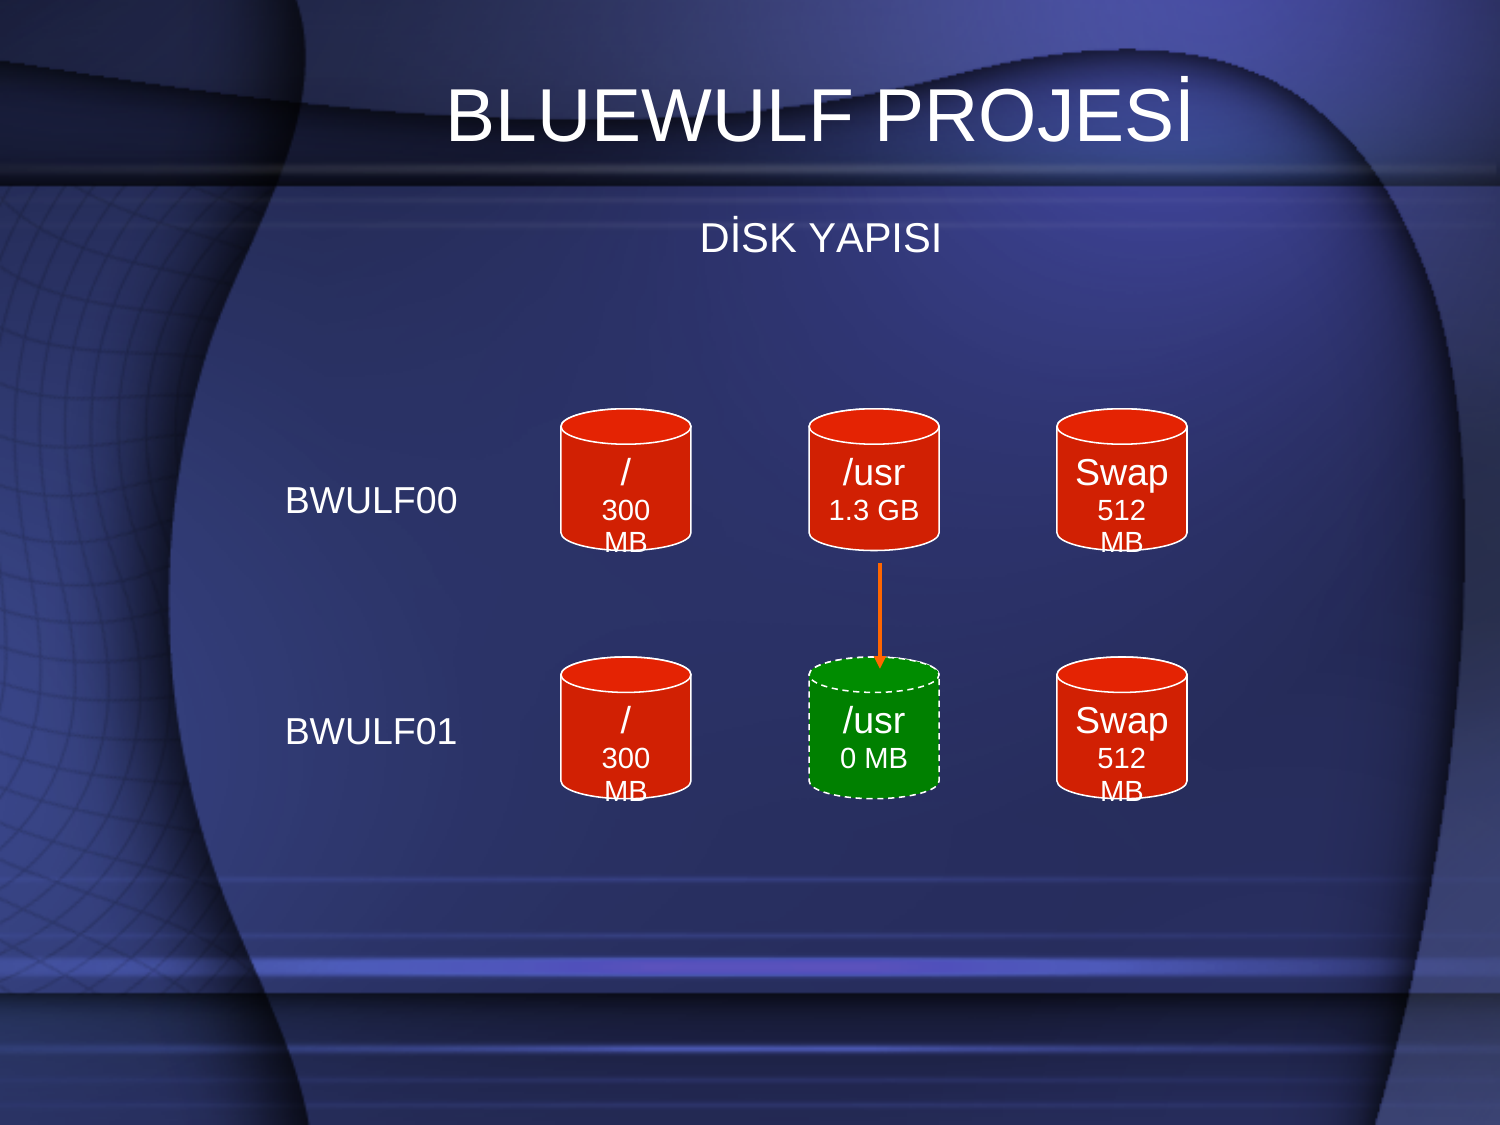

# BLUEWULF PROJESİ
DİSK YAPISI
/
300 MB
/usr
1.3 GB
Swap
512 MB
BWULF00
/
300 MB
/usr
0 MB
Swap
512 MB
BWULF01